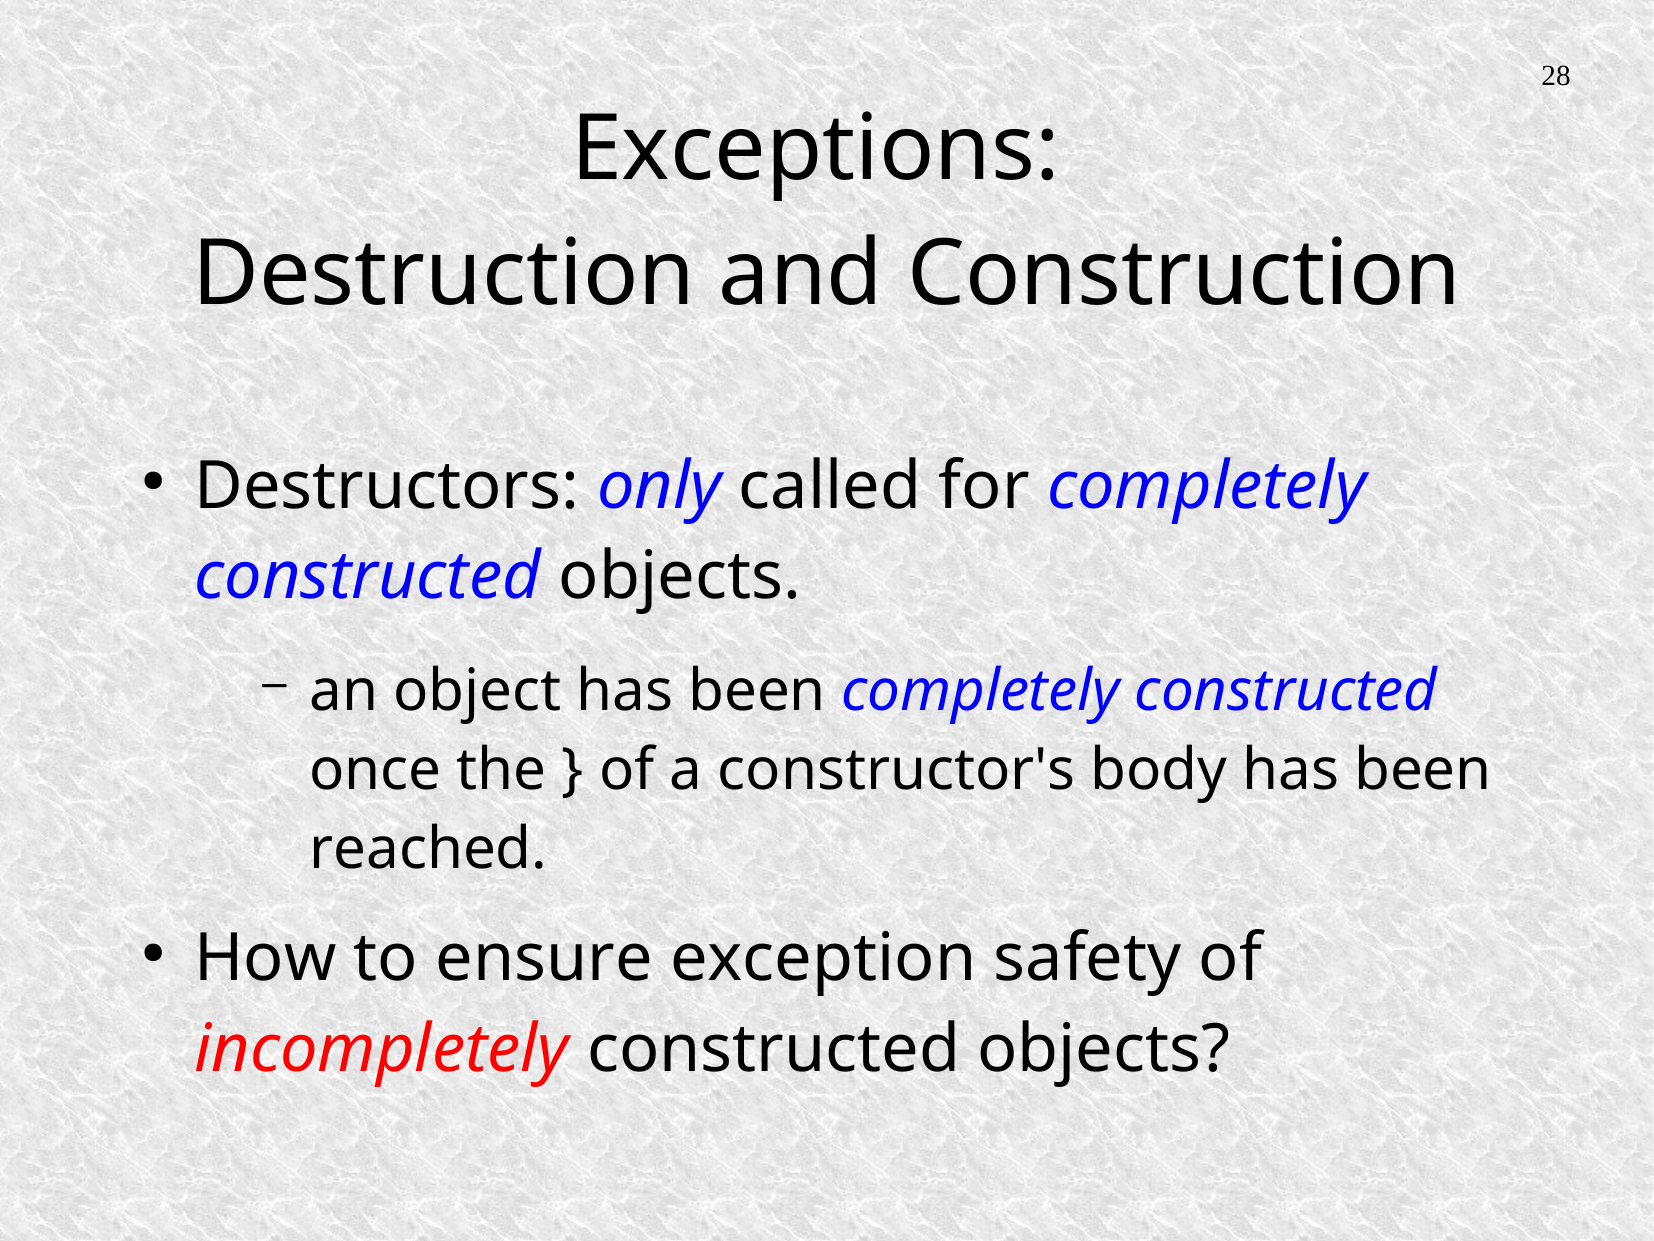

28
# Exceptions: Destruction and Construction
Destructors: only called for completely constructed objects.
an object has been completely constructed once the } of a constructor's body has been reached.
How to ensure exception safety of incompletely constructed objects?